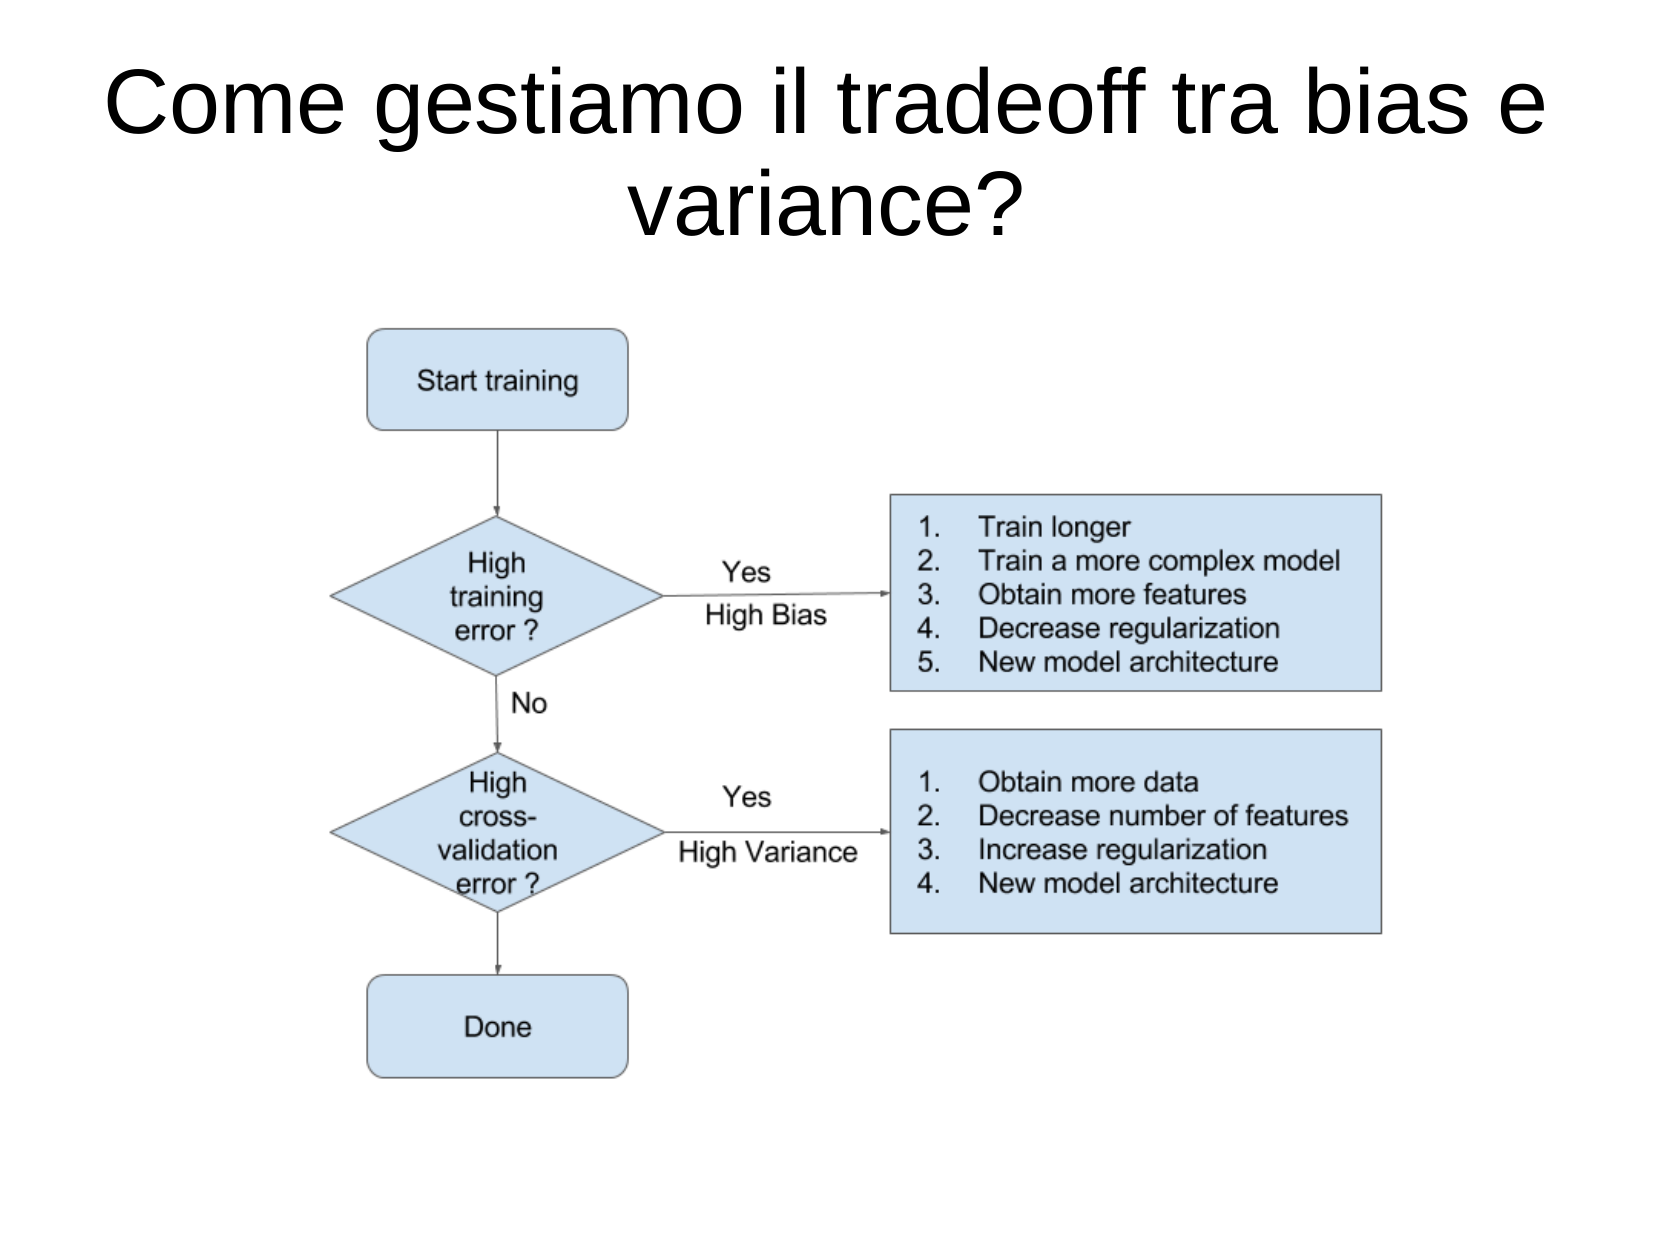

# Come gestiamo il tradeoff tra bias e variance?